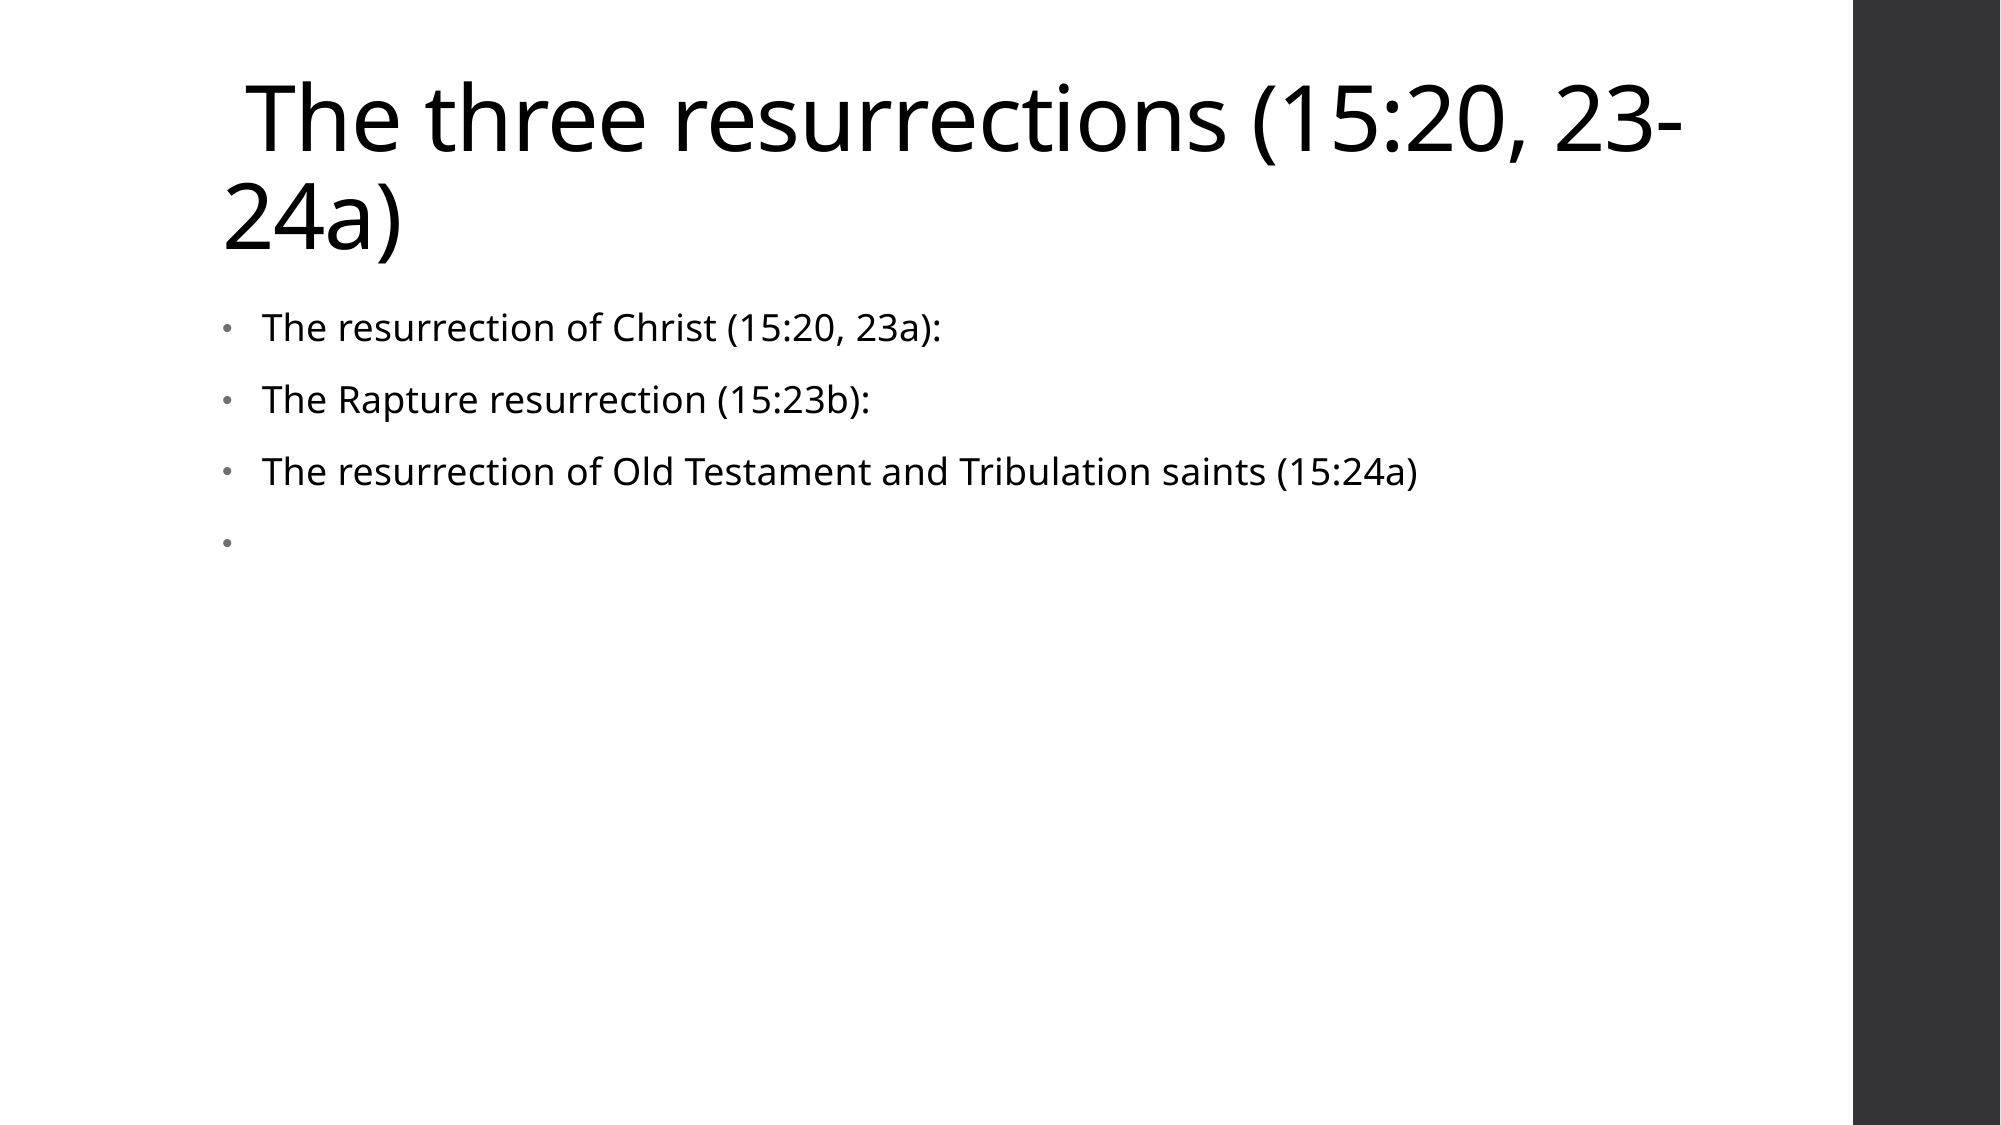

# The three resurrections (15:20, 23-24a)
 The resurrection of Christ (15:20, 23a):
 The Rapture resurrection (15:23b):
 The resurrection of Old Testament and Tribulation saints (15:24a)